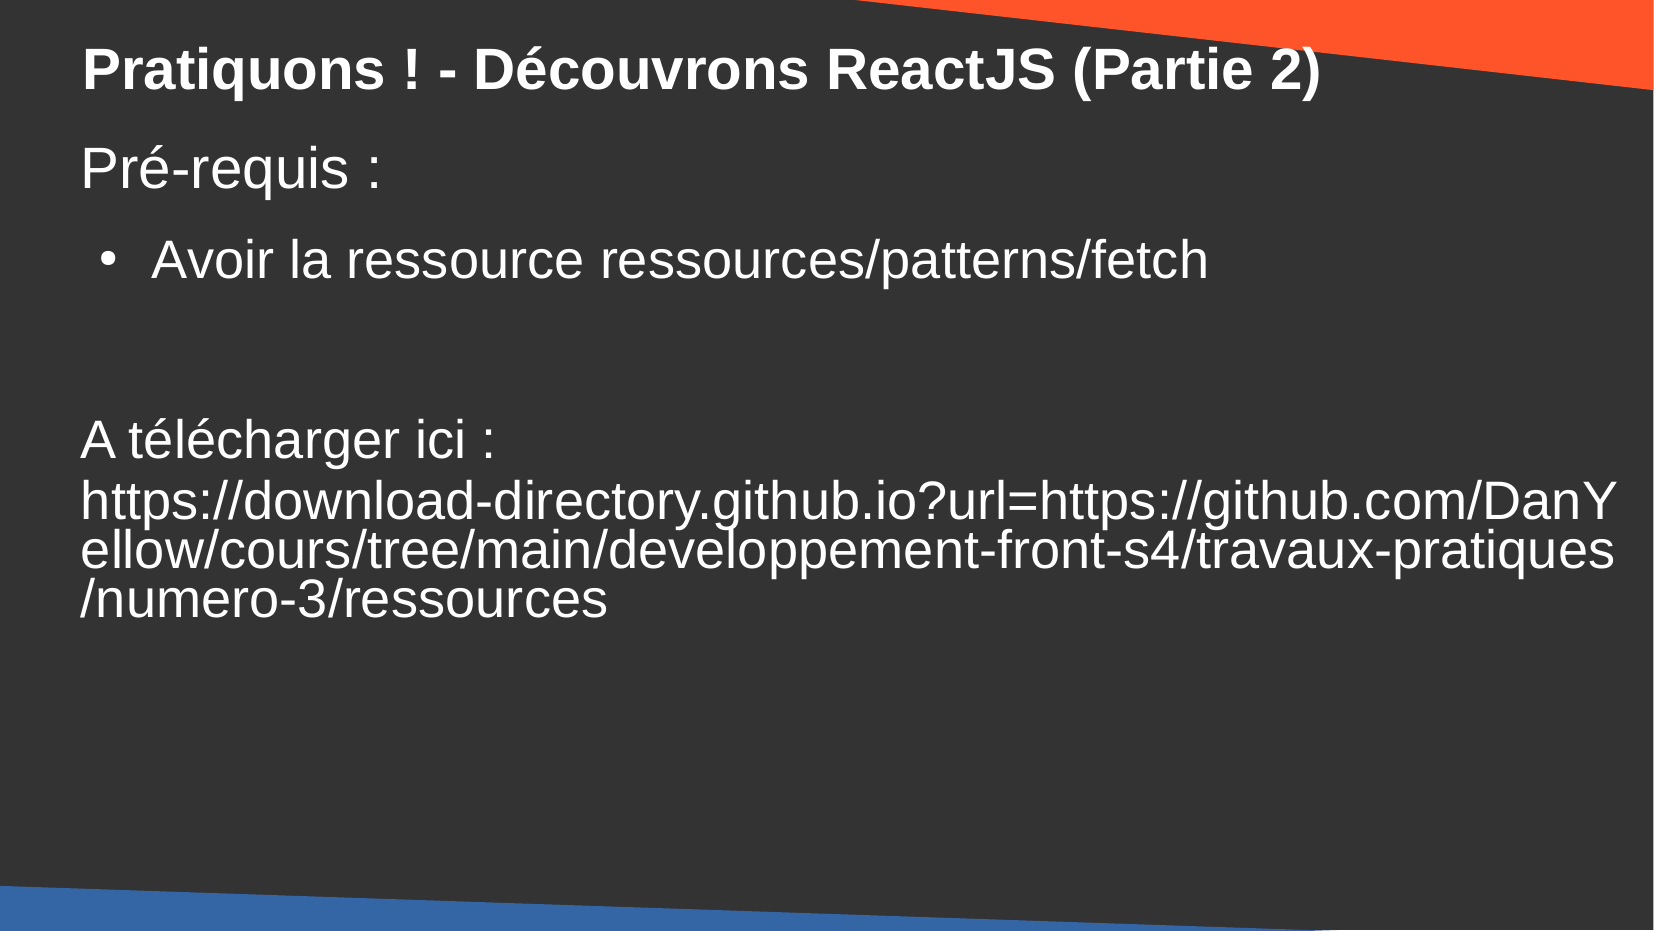

# Pratiquons ! - Découvrons ReactJS (Partie 2)
Pré-requis :
Avoir la ressource ressources/patterns/fetch
A télécharger ici : https://download-directory.github.io?url=https://github.com/DanYellow/cours/tree/main/developpement-front-s4/travaux-pratiques/numero-3/ressources